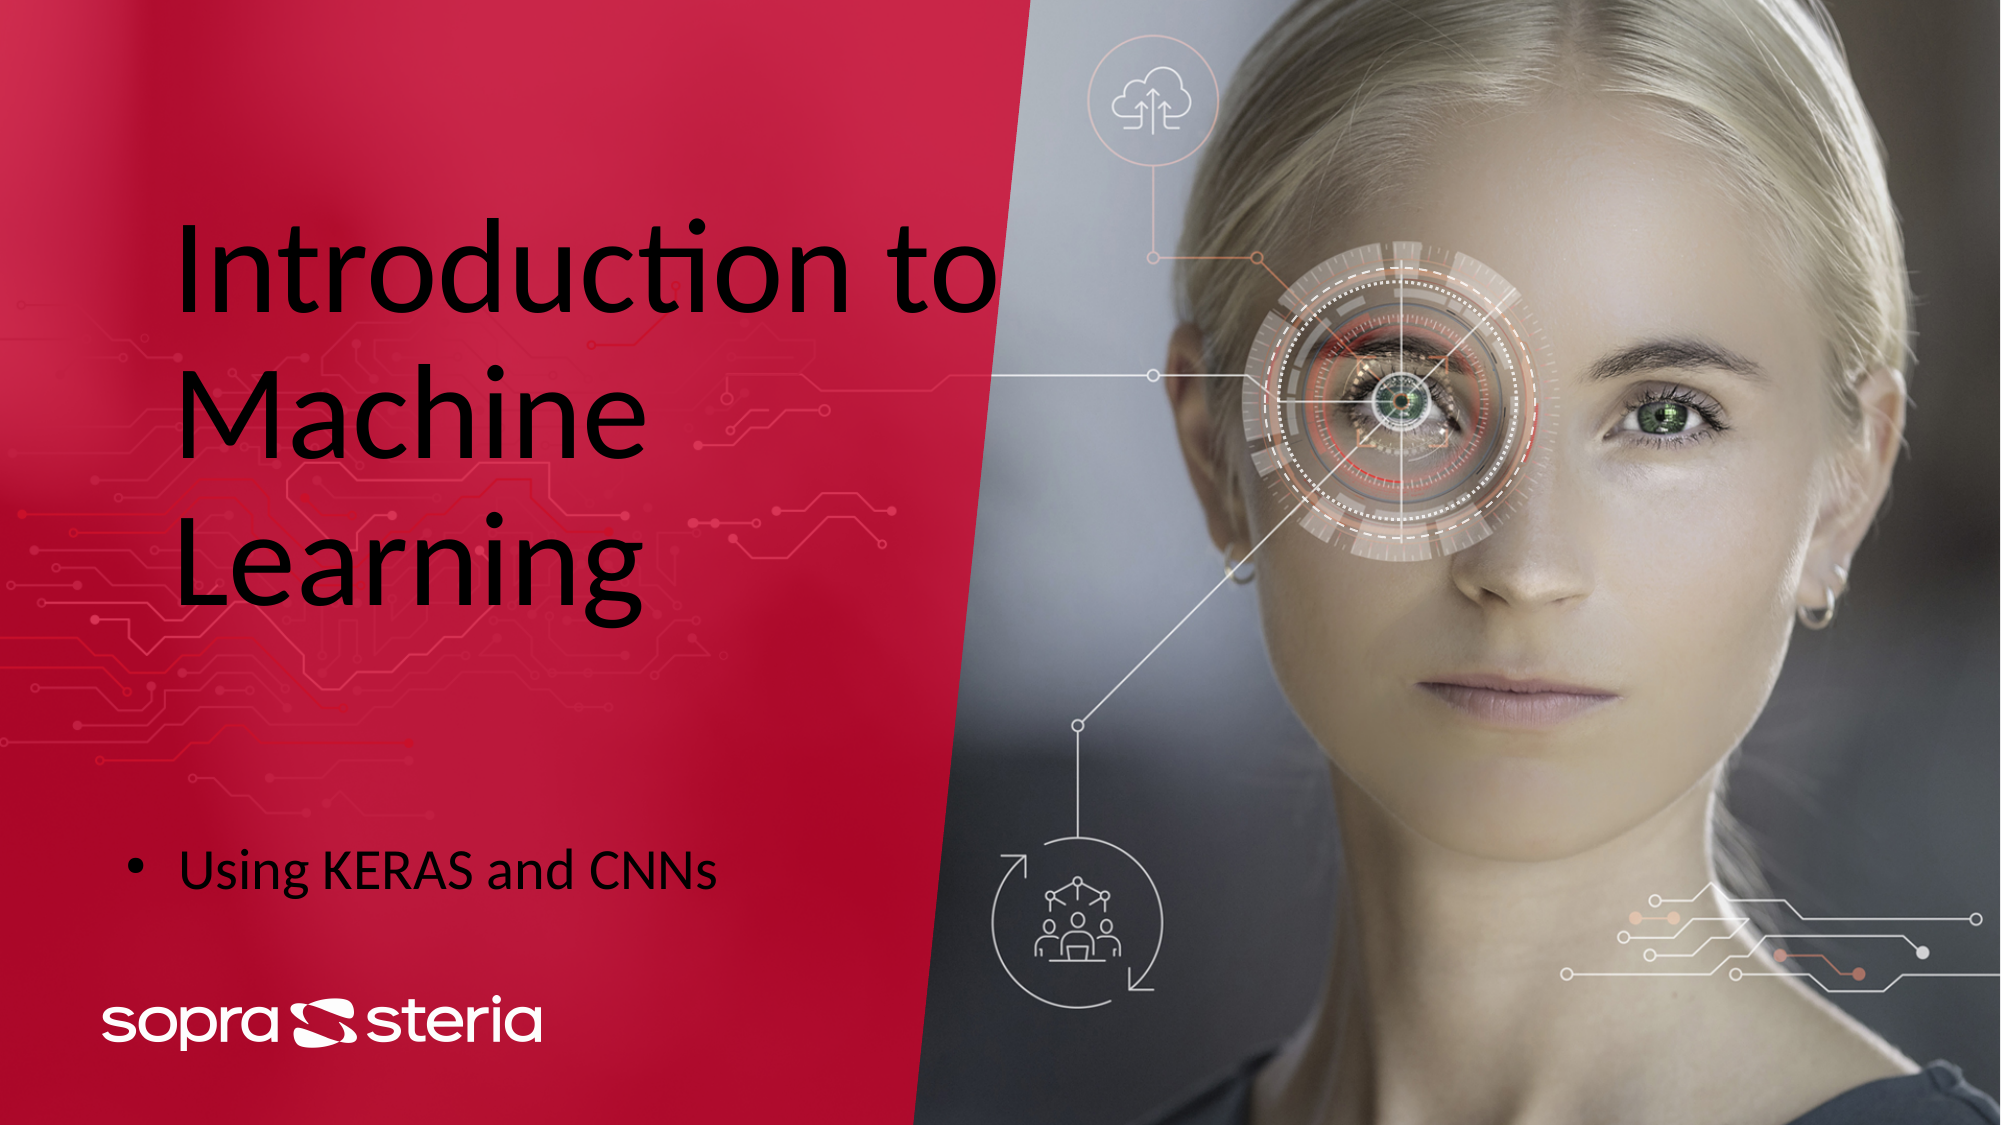

# Introduction to Machine Learning
Using KERAS and CNNs